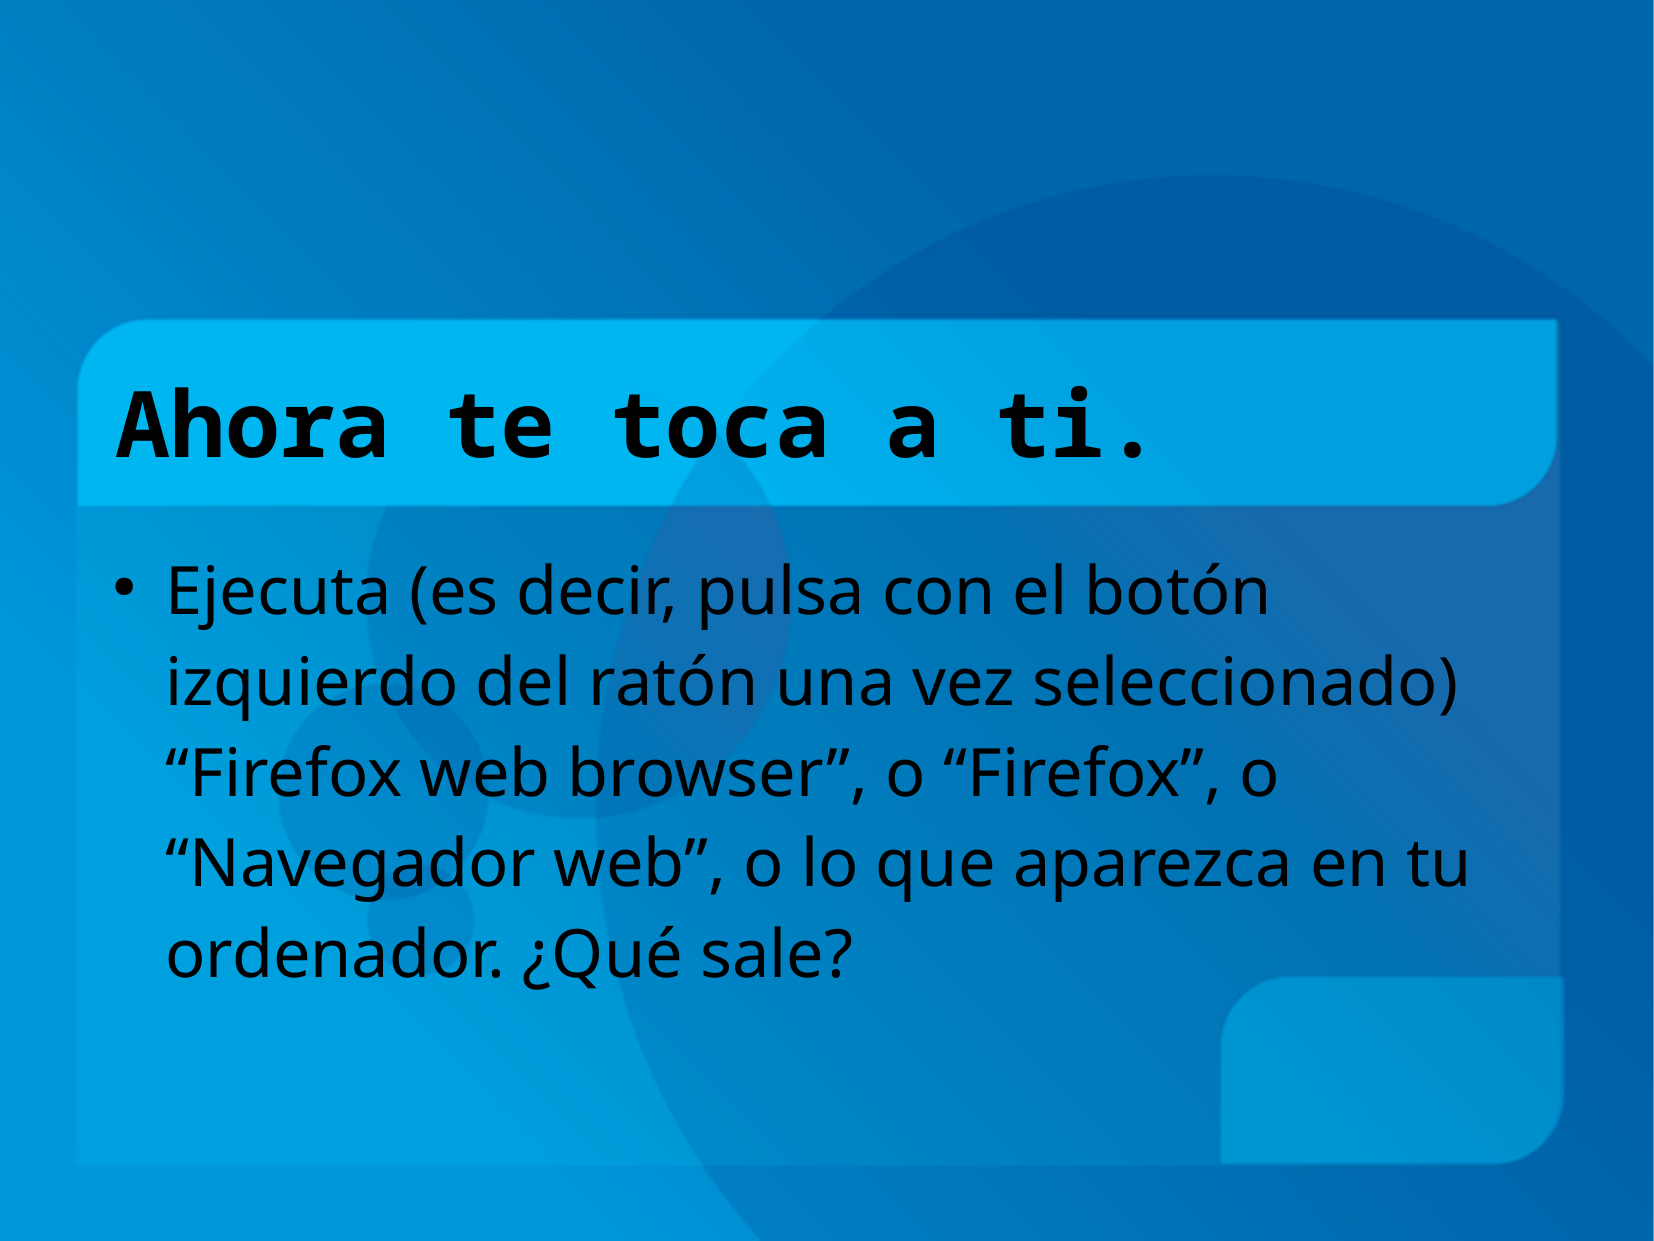

# Ahora te toca a ti.
Ejecuta (es decir, pulsa con el botón izquierdo del ratón una vez seleccionado) “Firefox web browser”, o “Firefox”, o “Navegador web”, o lo que aparezca en tu ordenador. ¿Qué sale?